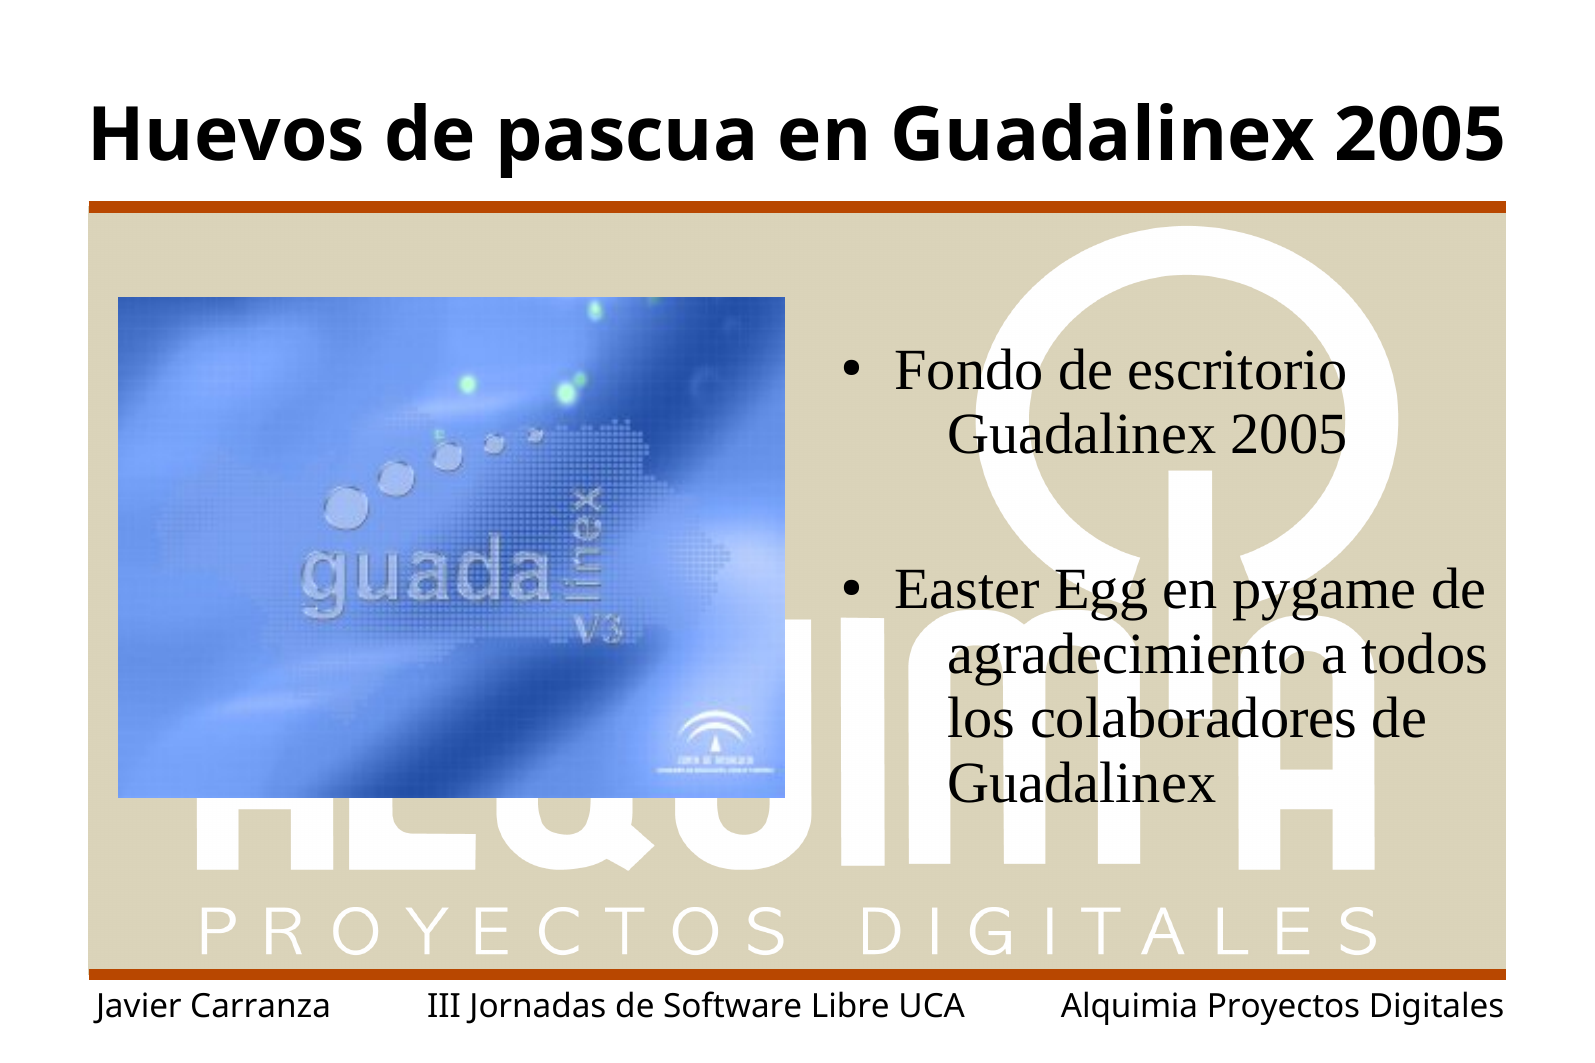

# Huevos de pascua en Guadalinex 2005
Fondo de escritorio Guadalinex 2005
Easter Egg en pygame de agradecimiento a todos los colaboradores de Guadalinex
 Javier Carranza III Jornadas de Software Libre UCA Alquimia Proyectos Digitales